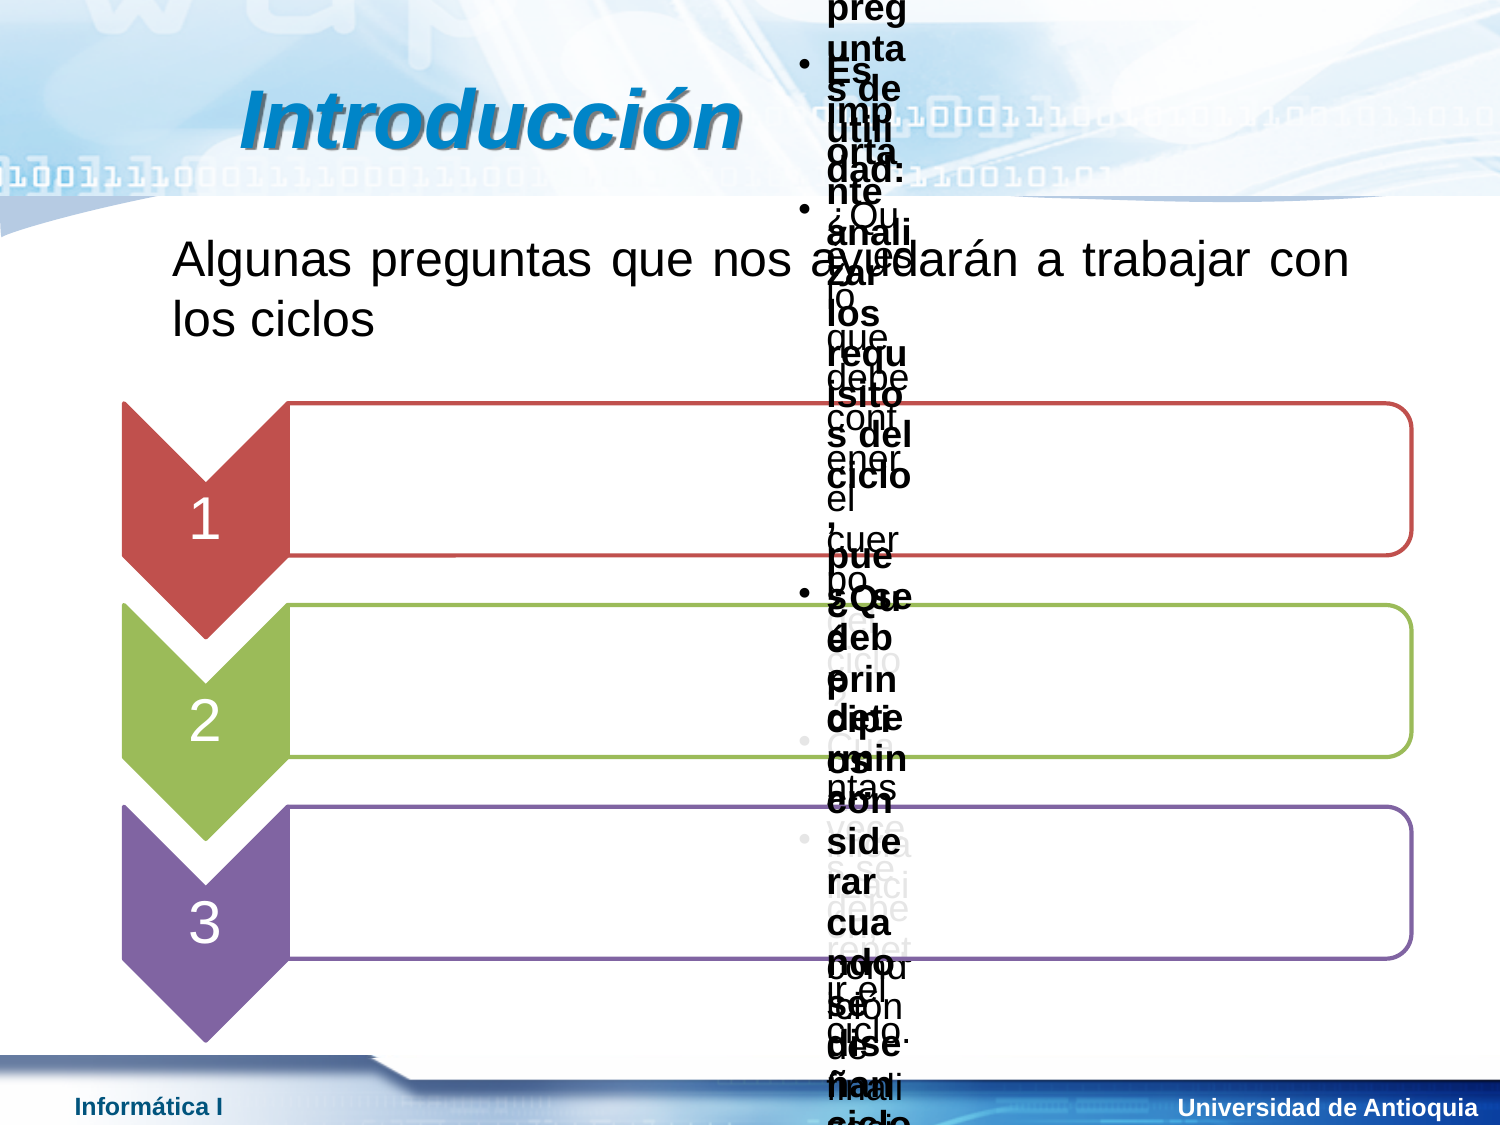

# Introducción
Algunas preguntas que nos ayudarán a trabajar con los ciclos
Algunas preguntas de utilidad:
¿Qué es lo que debe contener el cuerpo del ciclo?
Cuantas veces se debe repetir el ciclo.
Es importante analizar los requisitos del ciclo, pues se debe determinar:
inicialización, condición de finalización y actualización.
¿Qué principios considerar cuando se diseñan ciclos?
1
2
3